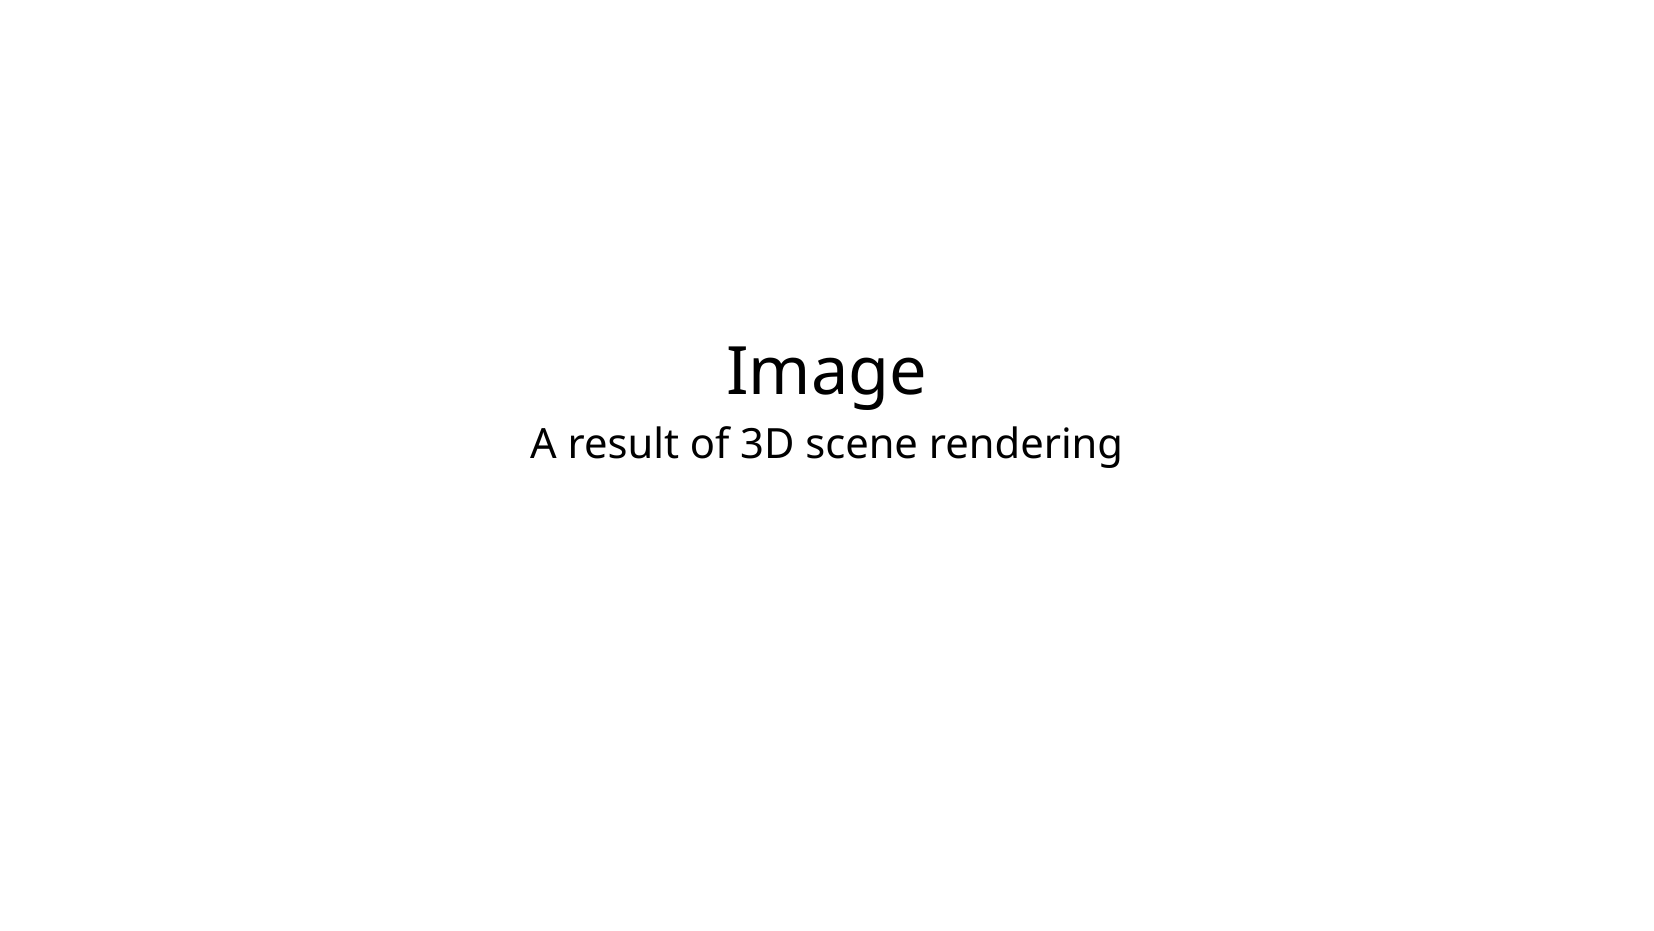

# Image
A result of 3D scene rendering